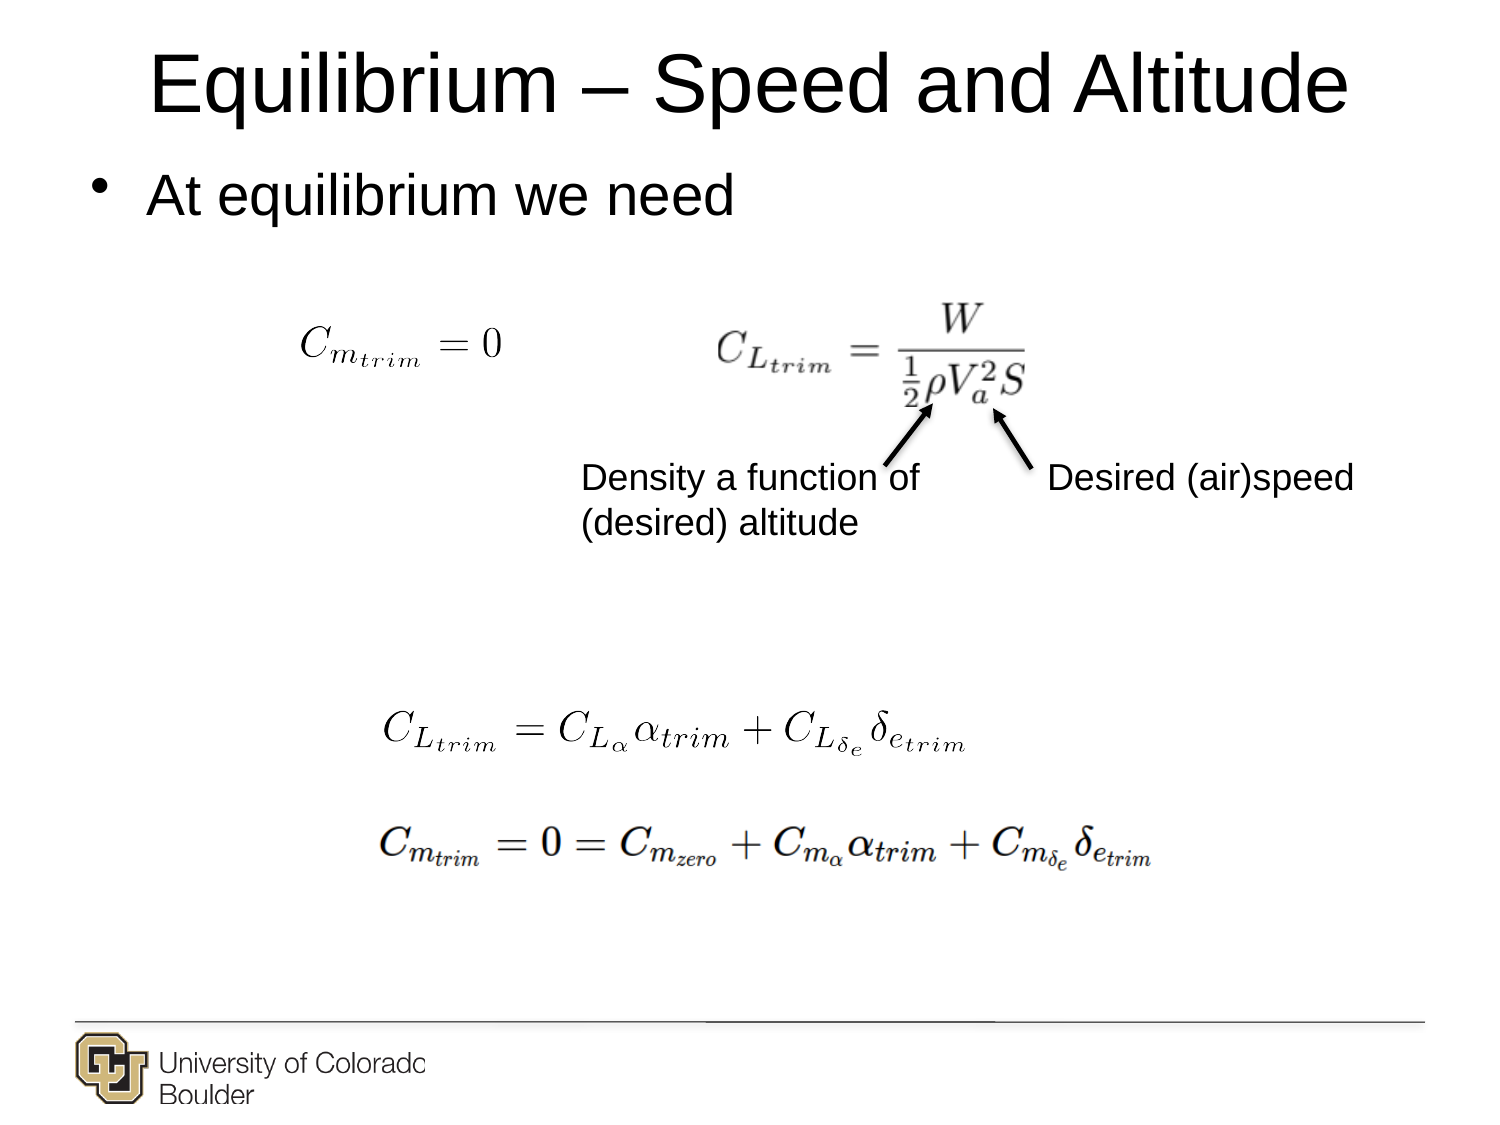

# Equilibrium – Speed and Altitude
At equilibrium we need
Density a function of (desired) altitude
Desired (air)speed